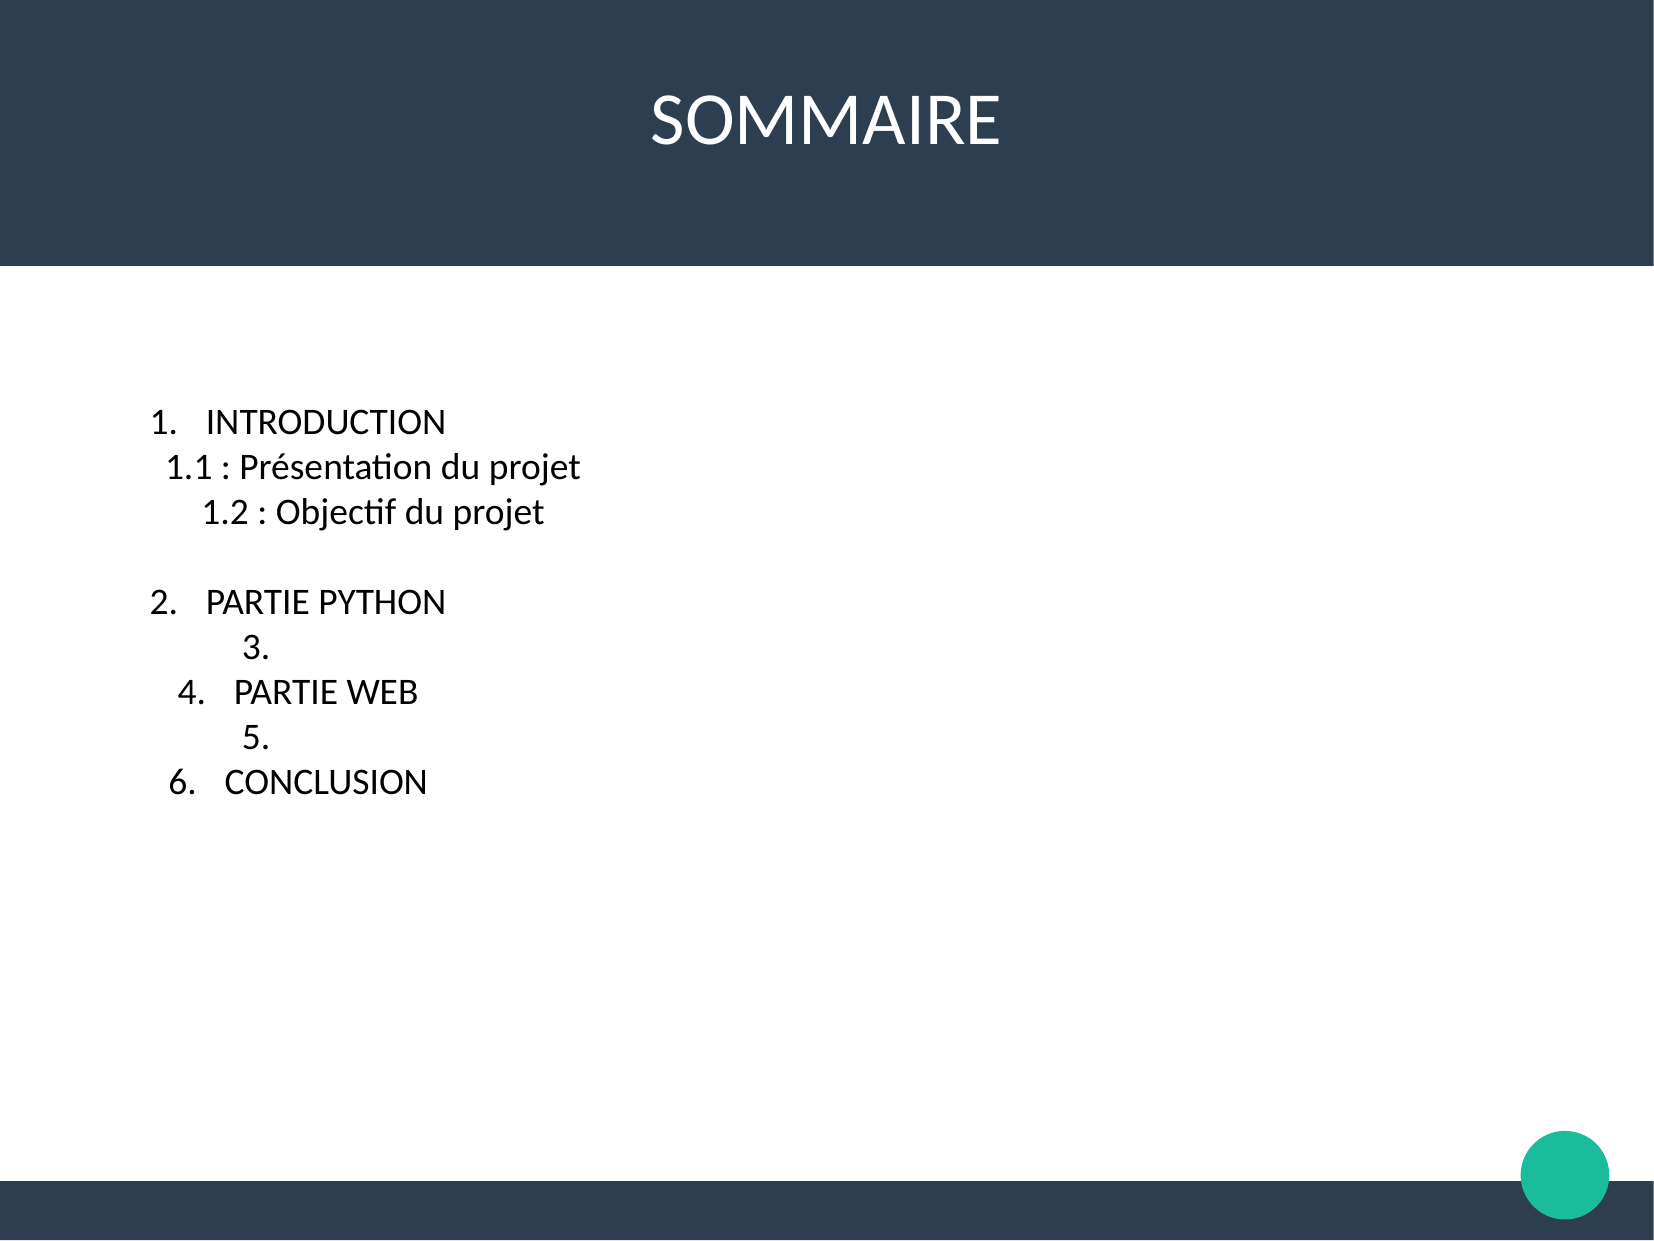

SOMMAIRE
INTRODUCTION
1.1 : Présentation du projet
1.2 : Objectif du projet
PARTIE PYTHON
PARTIE WEB
CONCLUSION